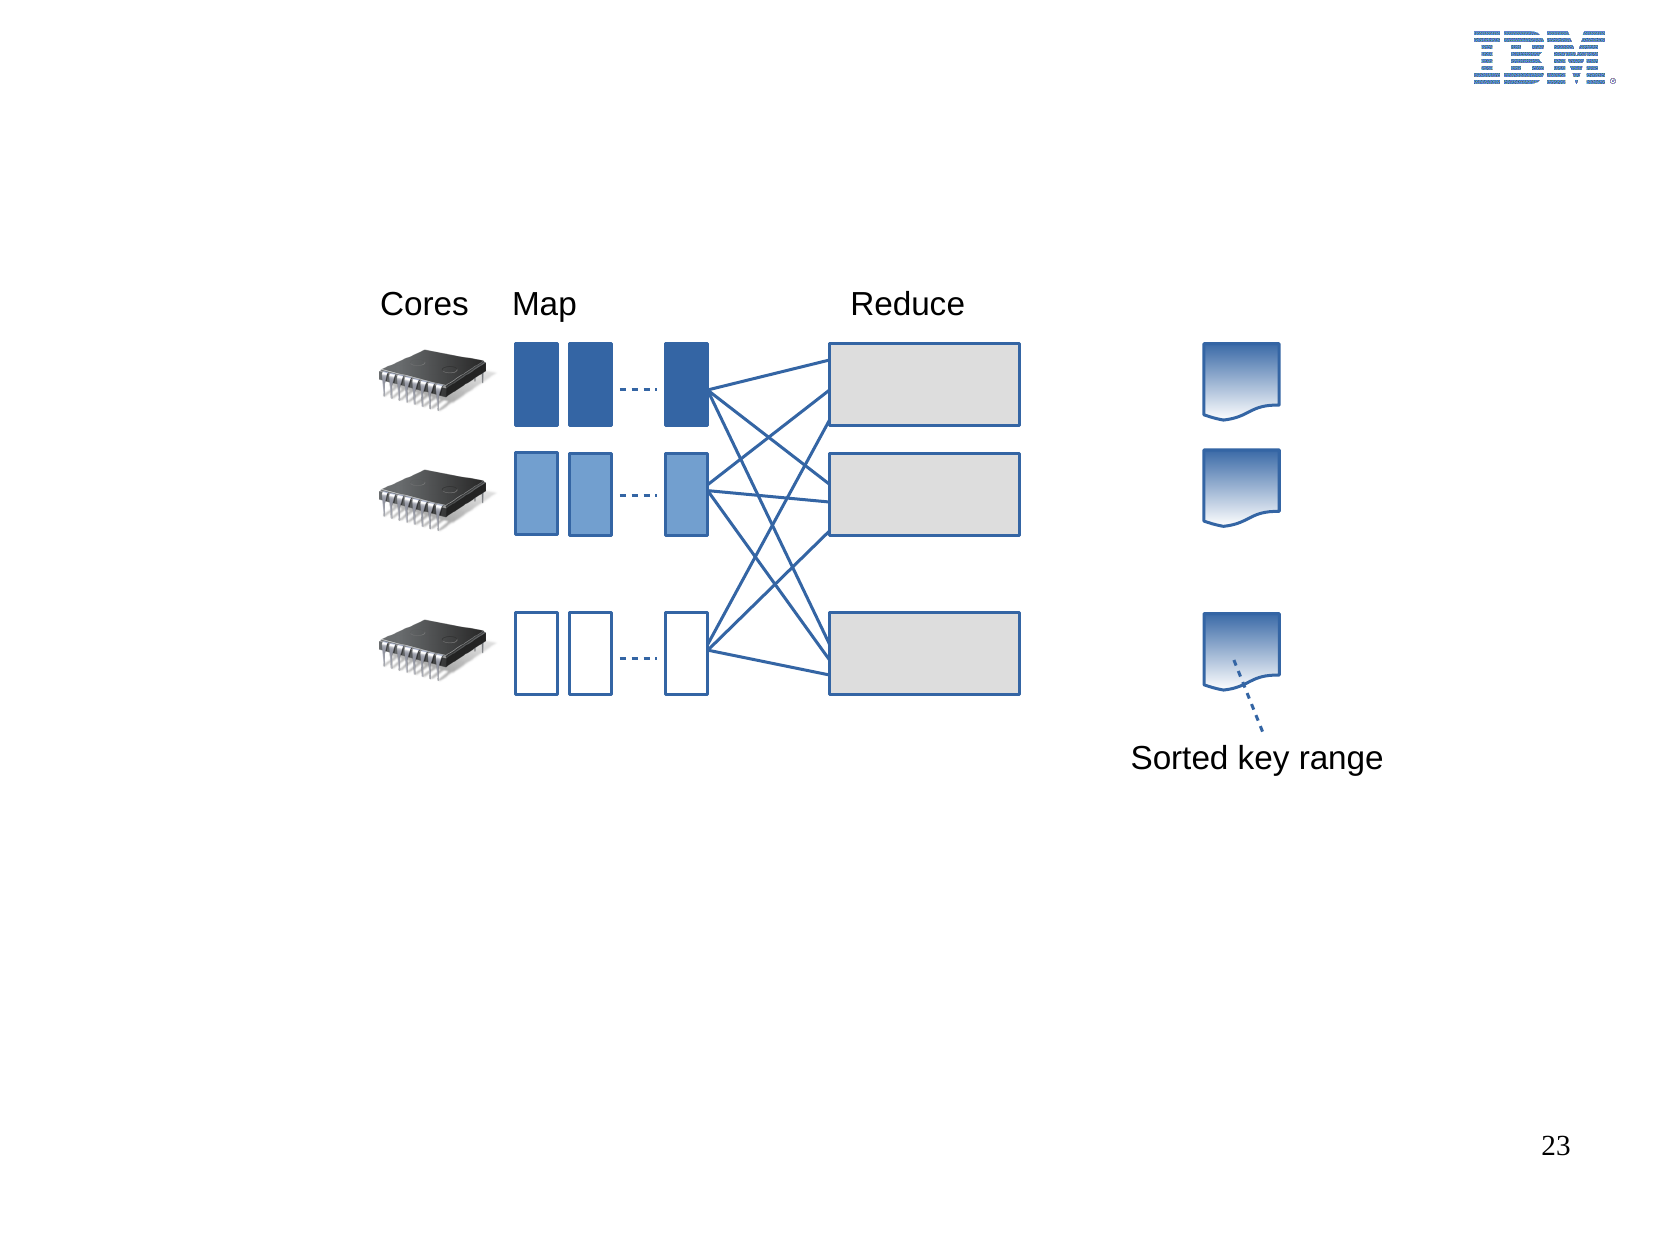

Cores
Map
Reduce
Sorted key range
23